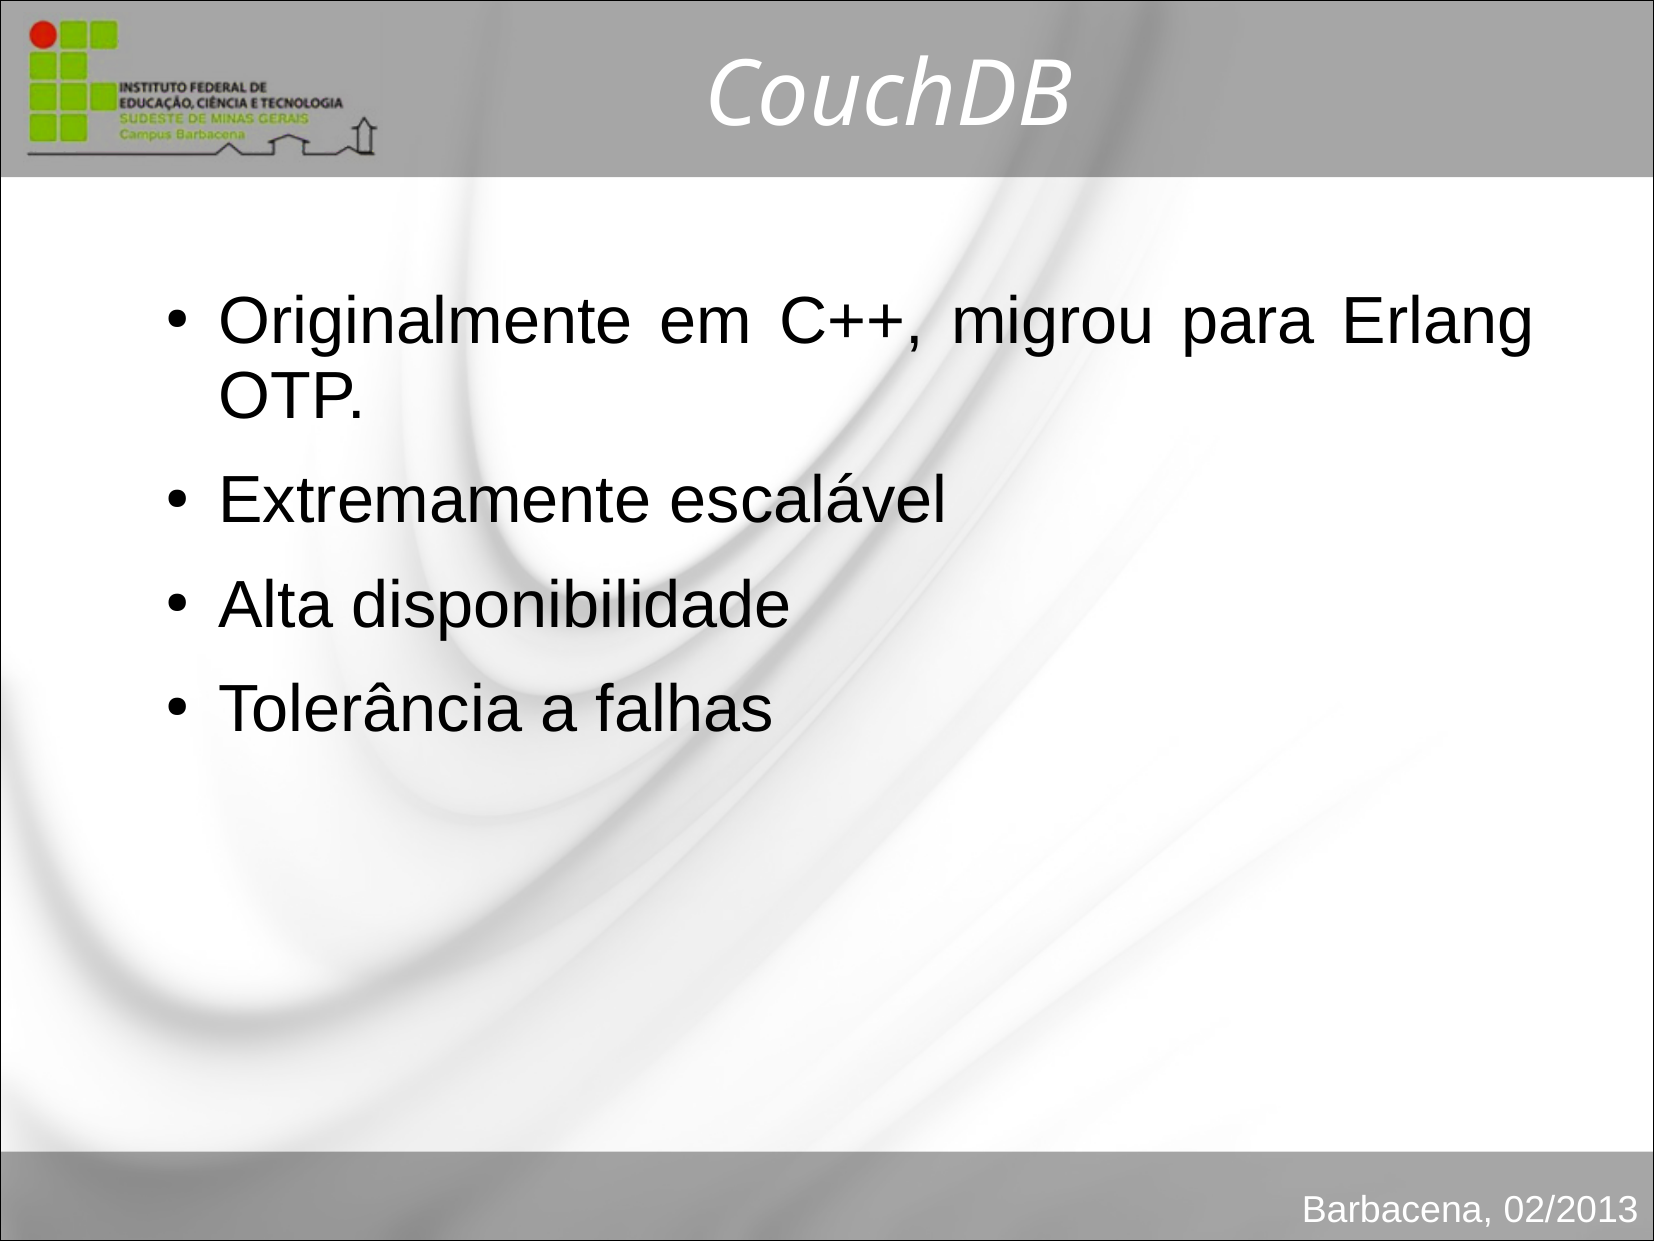

# CouchDB
Originalmente em C++, migrou para Erlang OTP.
Extremamente escalável
Alta disponibilidade
Tolerância a falhas
Barbacena, 02/2013